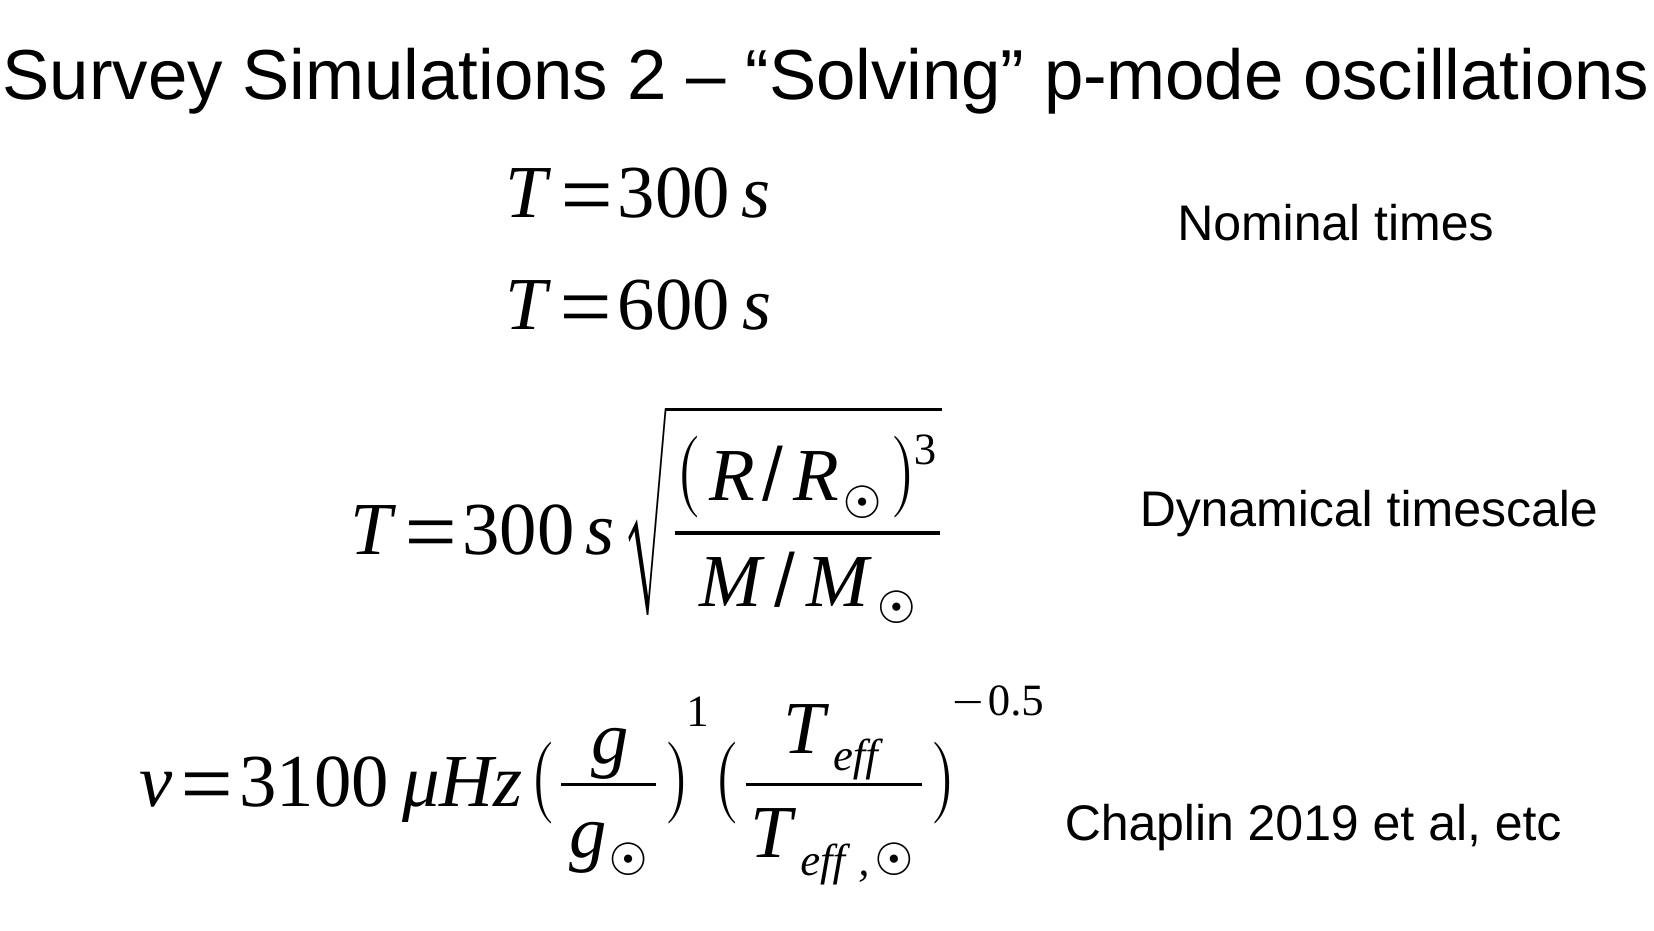

# Survey Simulations 2 – “Solving” p-mode oscillations
Nominal times
Dynamical timescale
Chaplin 2019 et al, etc